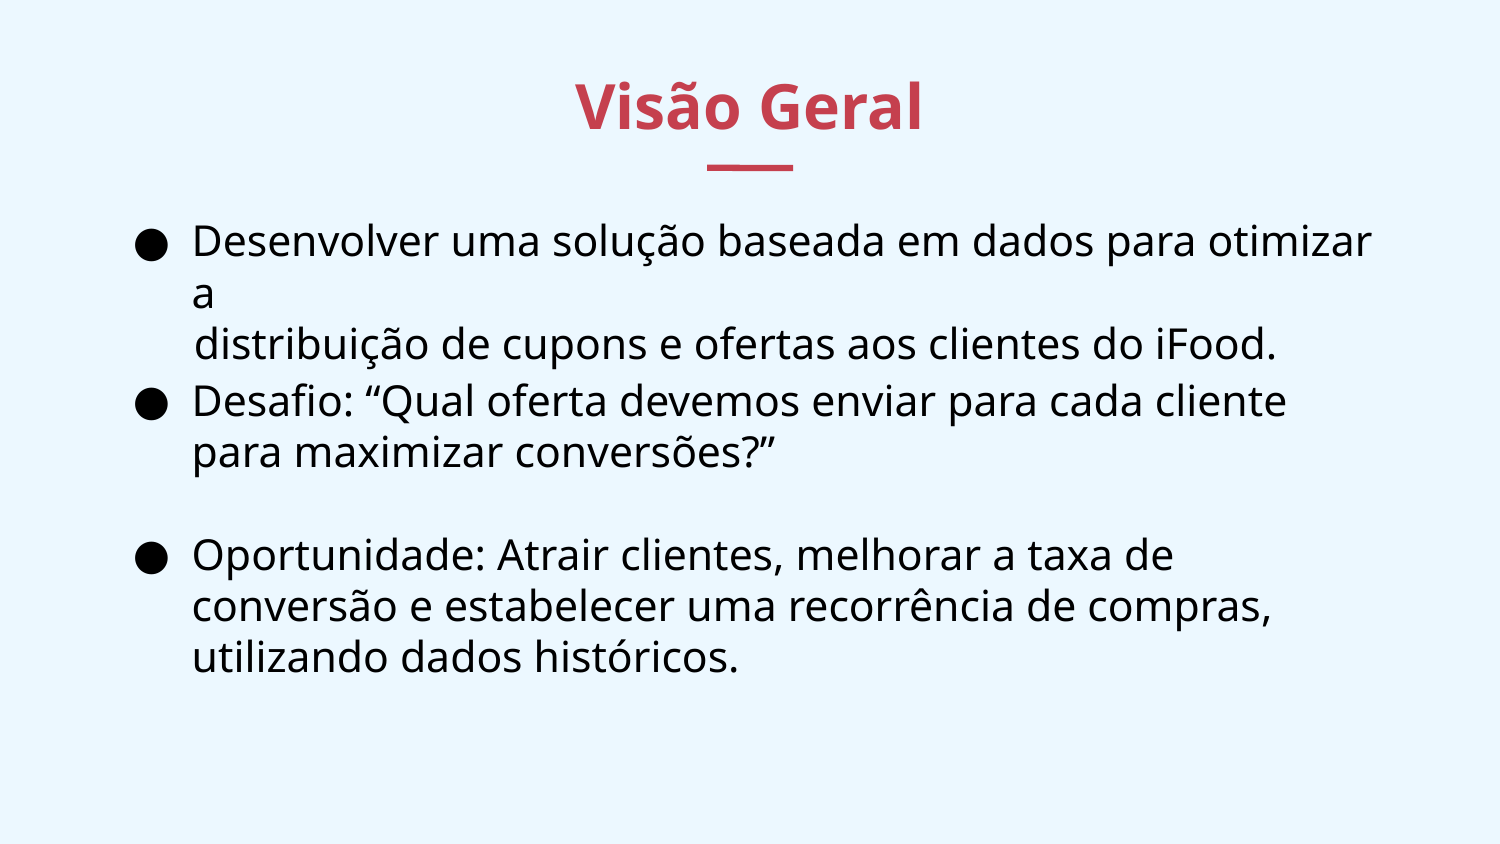

Visão Geral
# Desenvolver uma solução baseada em dados para otimizar a
 distribuição de cupons e ofertas aos clientes do iFood.
Desafio: “Qual oferta devemos enviar para cada cliente para maximizar conversões?”
Oportunidade: Atrair clientes, melhorar a taxa de conversão e estabelecer uma recorrência de compras, utilizando dados históricos.